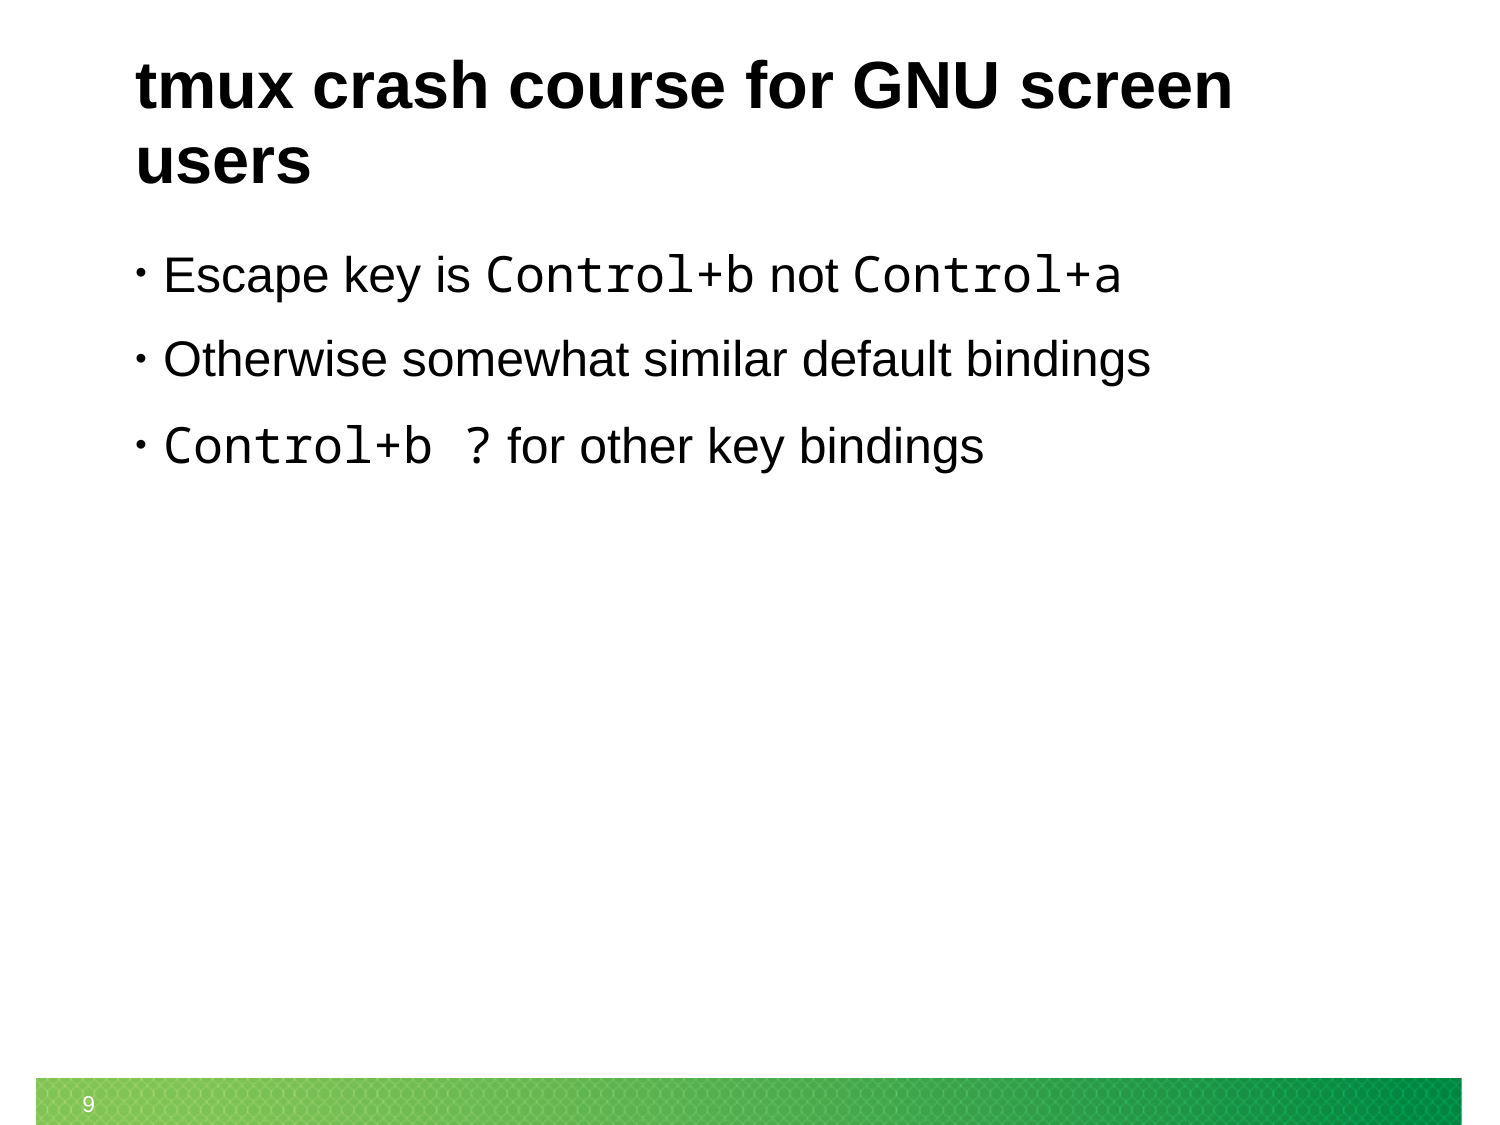

# tmux crash course for GNU screen users
Escape key is Control+b not Control+a
Otherwise somewhat similar default bindings
Control+b ? for other key bindings